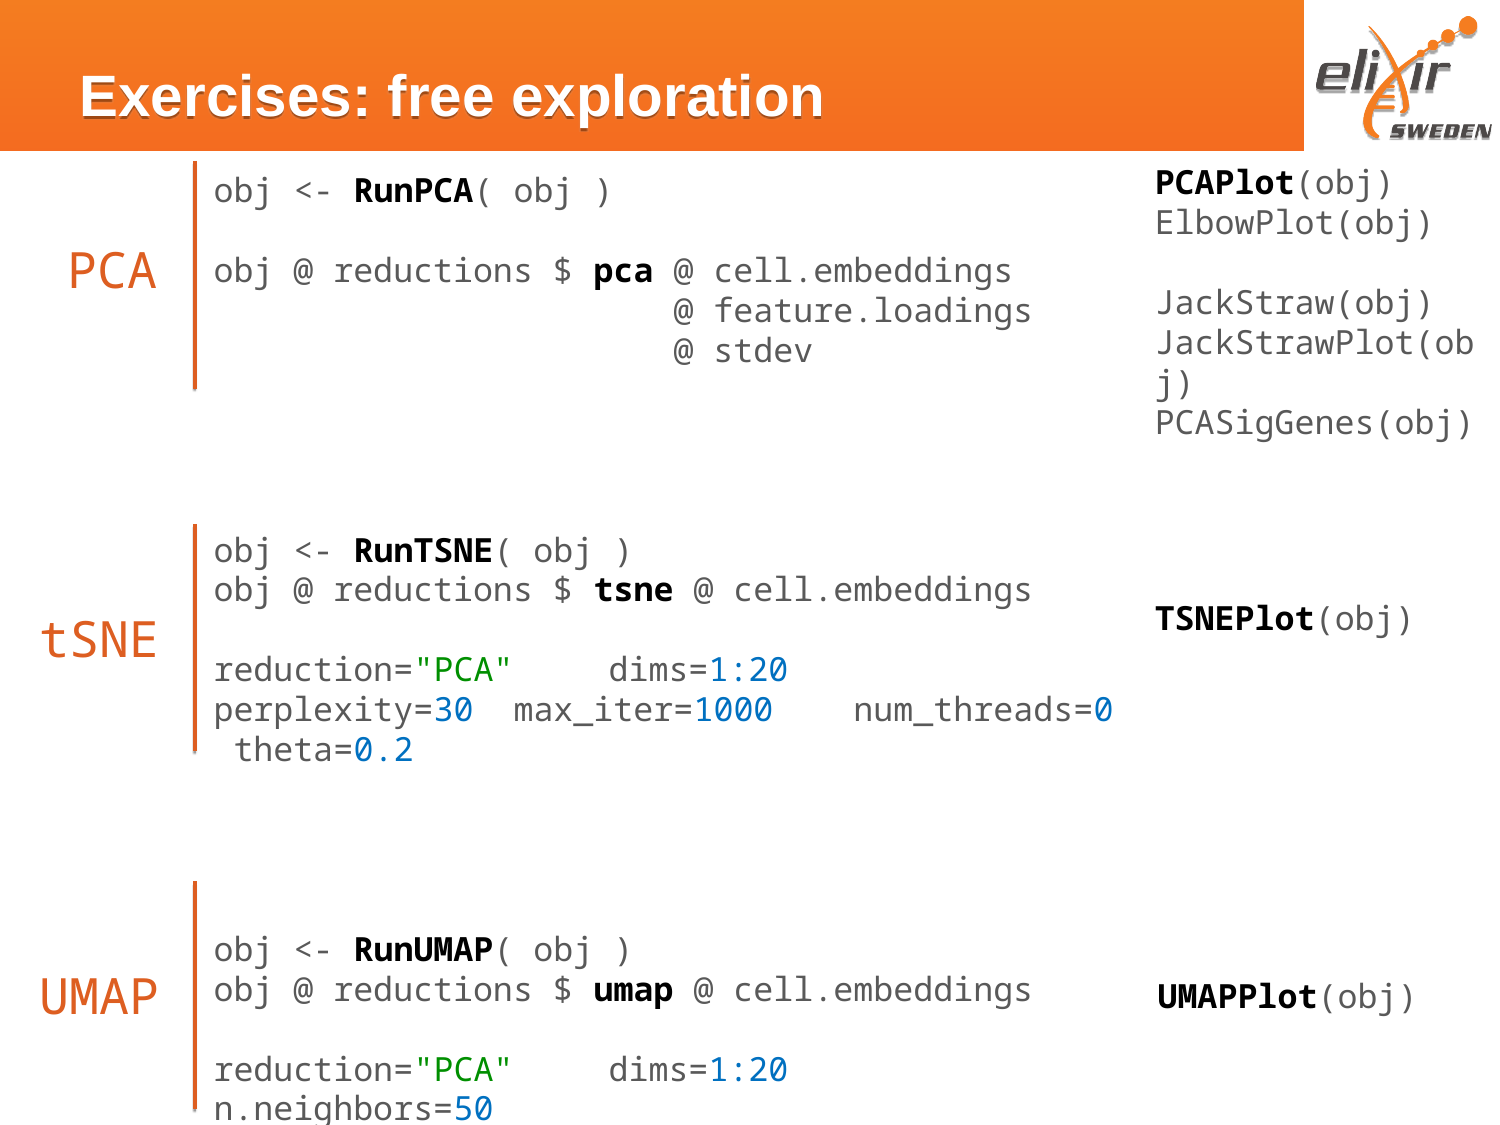

# Exercises: free exploration
PCAPlot(obj)
ElbowPlot(obj)
JackStraw(obj)
JackStrawPlot(obj)
PCASigGenes(obj)
obj <- RunPCA( obj )
obj @ reductions $ pca @ cell.embeddings
 @ feature.loadings
 @ stdev
obj <- RunTSNE( obj )
obj @ reductions $ tsne @ cell.embeddings
reduction="PCA"	 dims=1:20 perplexity=30 max_iter=1000 num_threads=0 theta=0.2
obj <- RunUMAP( obj )
obj @ reductions $ umap @ cell.embeddings
reduction="PCA"	 dims=1:20 n.neighbors=50
n.epochs=200 min.dist=0.0001
PCA
TSNEPlot(obj)
tSNE
UMAP
UMAPPlot(obj)